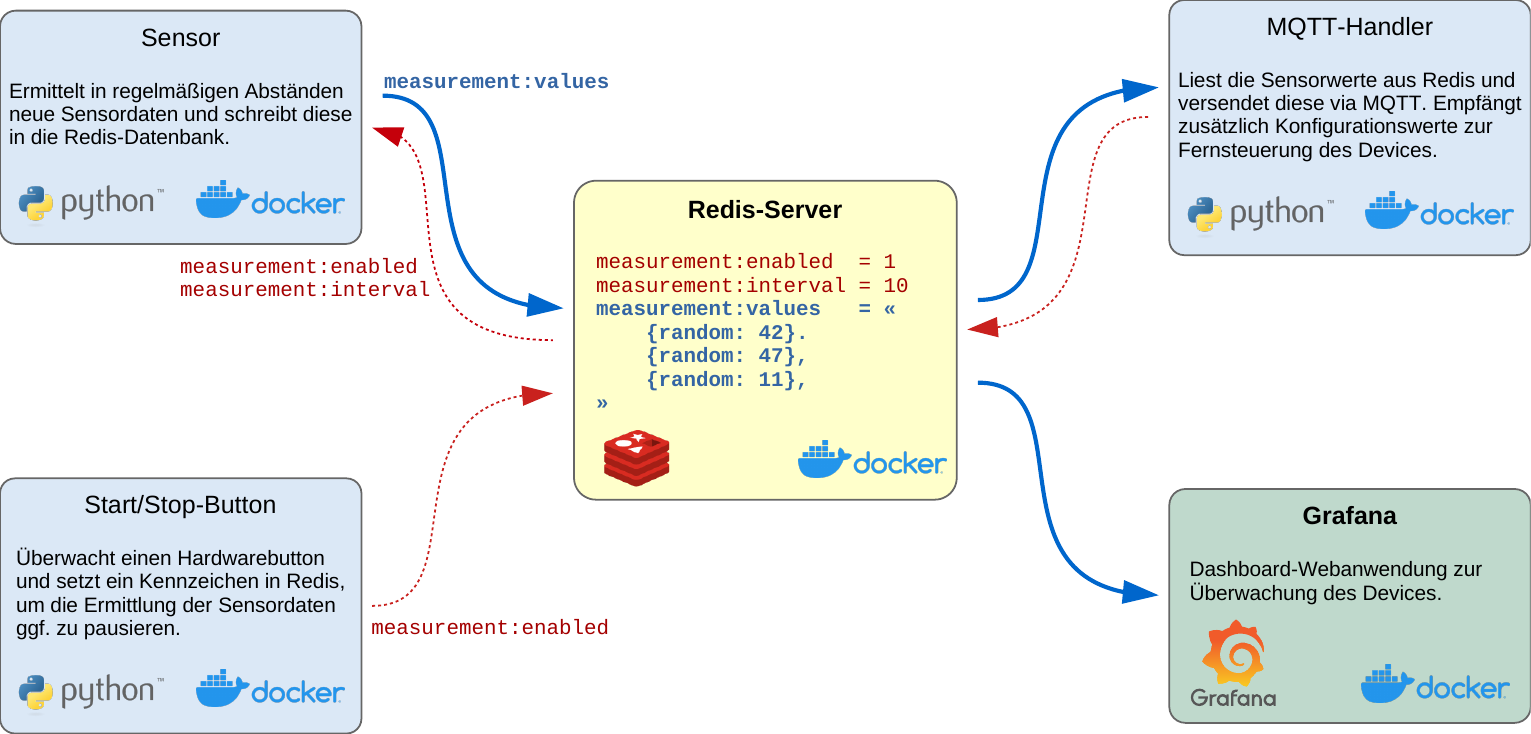

MQTT-Handler
Liest die Sensorwerte aus Redis und
versendet diese via MQTT. Empfängt
zusätzlich Konfigurationswerte zur
Fernsteuerung des Devices.
Sensor
Ermittelt in regelmäßigen Abständen
neue Sensordaten und schreibt diese
in die Redis-Datenbank.
measurement:values
Redis-Server
measurement:enabled = 1
measurement:interval = 10
measurement:values = «
 {random: 42}.
 {random: 47},
 {random: 11},
»
measurement:enabled
measurement:interval
Start/Stop-Button
Überwacht einen Hardwarebutton
und setzt ein Kennzeichen in Redis,
um die Ermittlung der Sensordaten
ggf. zu pausieren.
Grafana
Dashboard-Webanwendung zur
Überwachung des Devices.
measurement:enabled